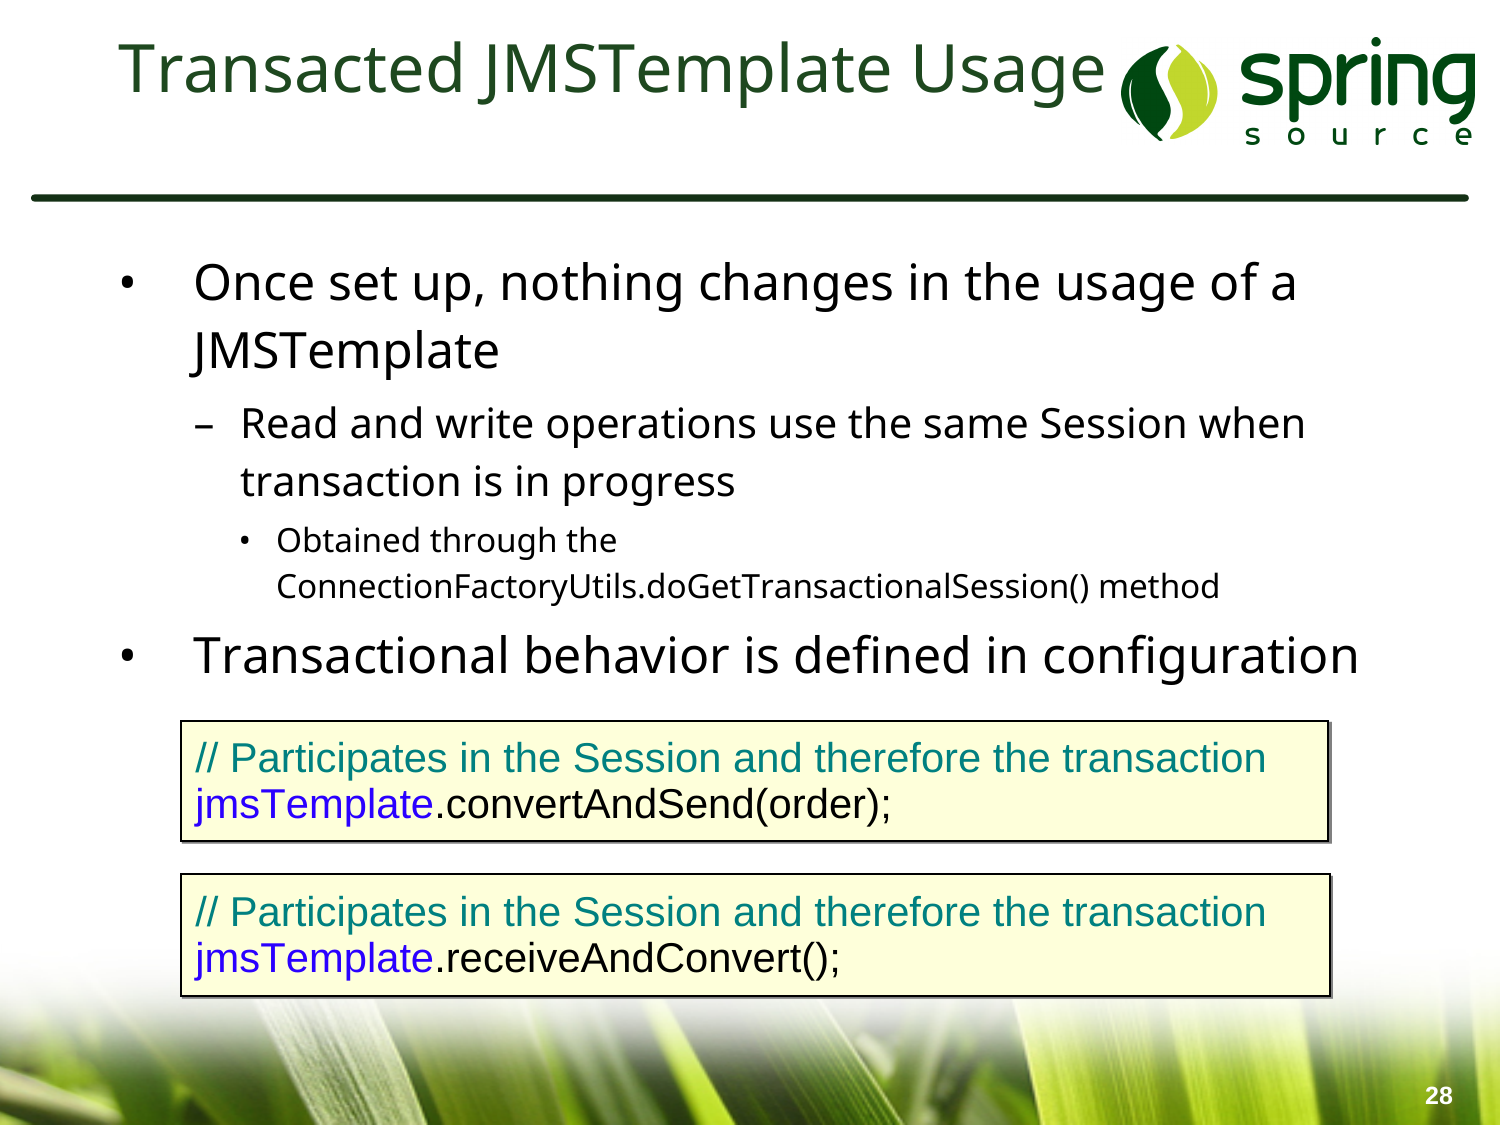

Transacted JMSTemplate Usage
Once set up, nothing changes in the usage of a JMSTemplate
Read and write operations use the same Session when transaction is in progress
Obtained through the ConnectionFactoryUtils.doGetTransactionalSession() method
Transactional behavior is defined in configuration
#
// Participates in the Session and therefore the transaction
jmsTemplate.convertAndSend(order);
// Participates in the Session and therefore the transaction
jmsTemplate.receiveAndConvert();